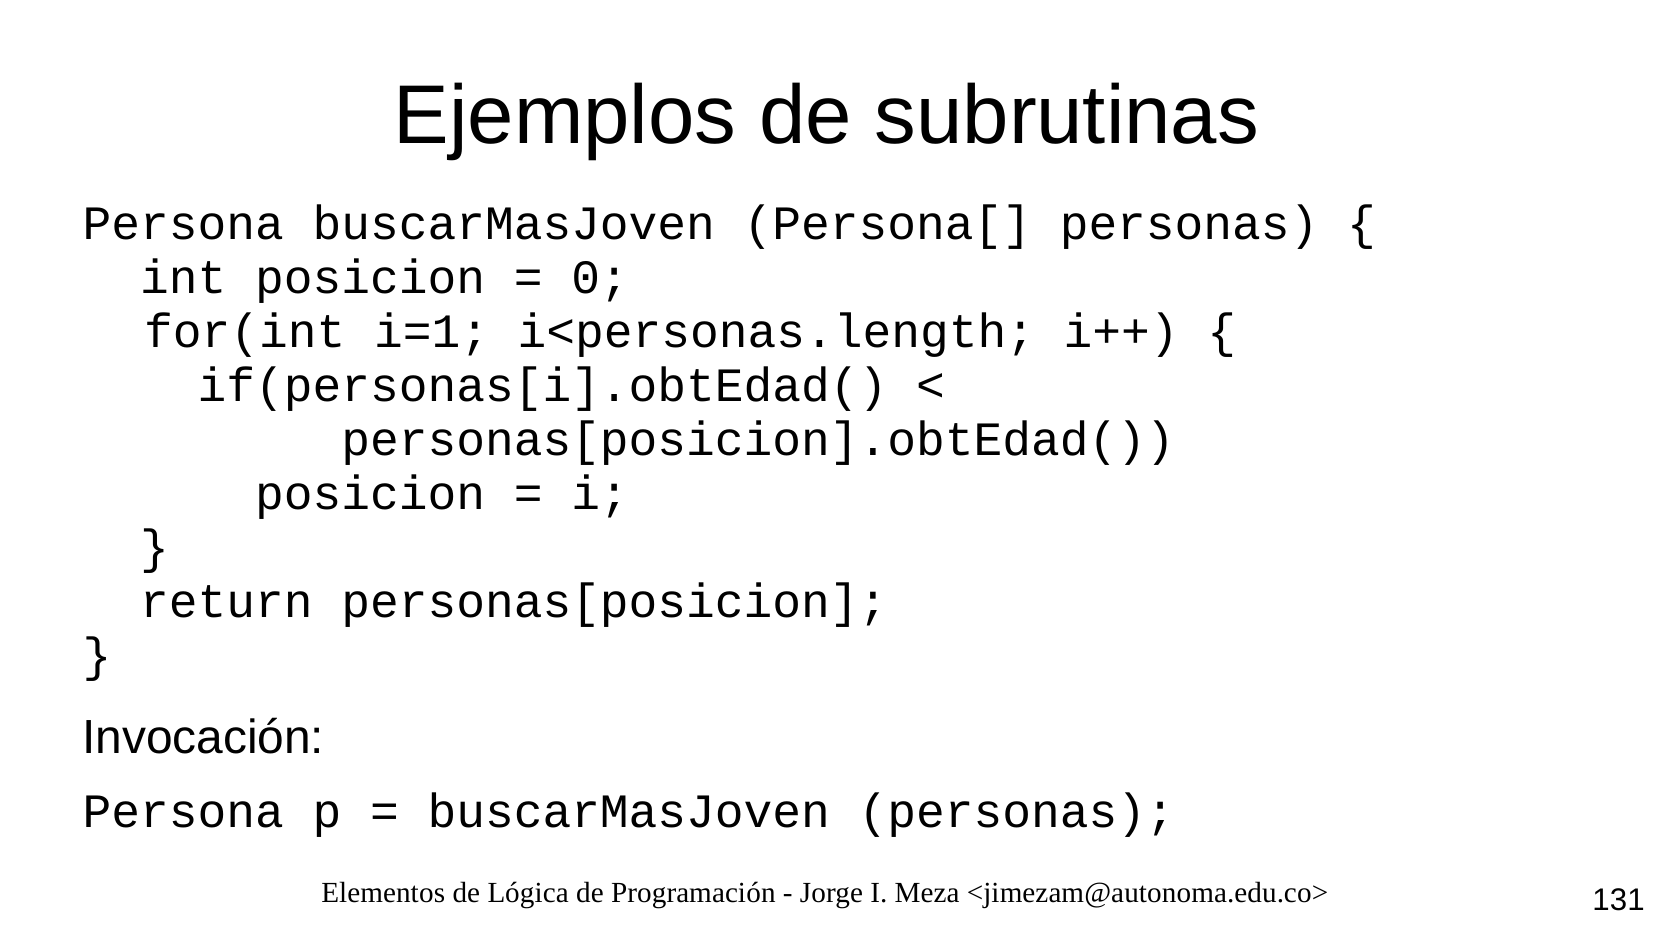

# Ejemplos de subrutinas
Persona buscarMasJoven (Persona[] personas) {
 int posicion = 0;
	for(int i=1; i<personas.length; i++) {
 if(personas[i].obtEdad() <
 personas[posicion].obtEdad())
 posicion = i;
 }
 return personas[posicion];
}
Invocación:
Persona p = buscarMasJoven (personas);
Elementos de Lógica de Programación - Jorge I. Meza <jimezam@autonoma.edu.co>